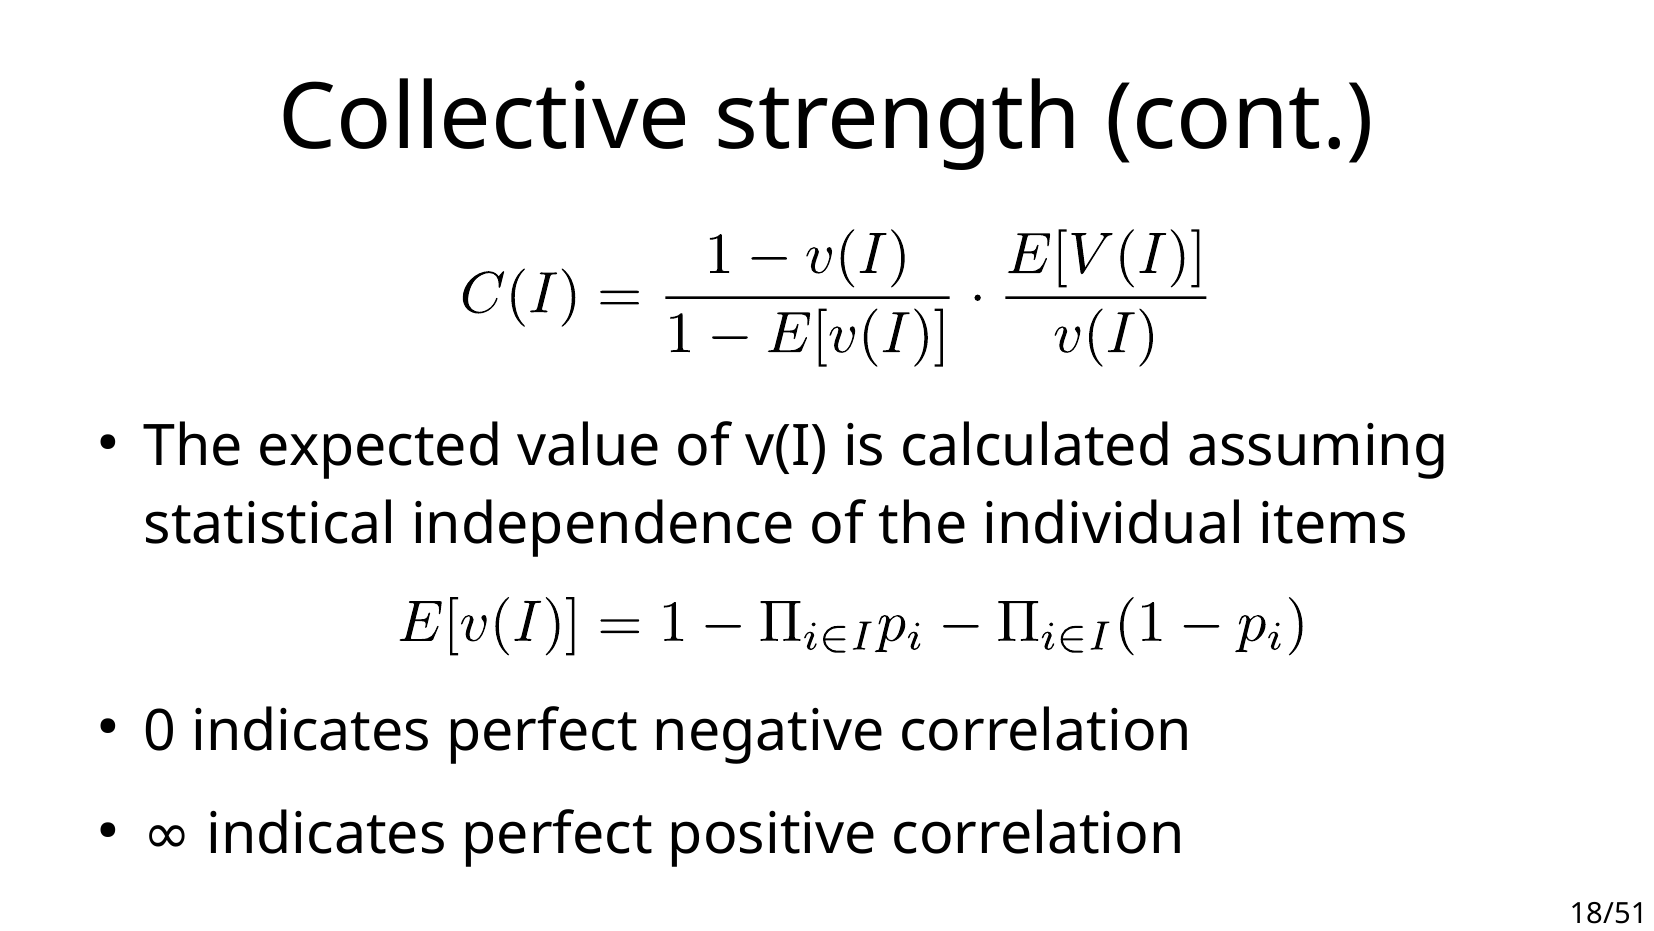

# Collective strength (cont.)
The expected value of v(I) is calculated assuming statistical independence of the individual items
0 indicates perfect negative correlation
∞ indicates perfect positive correlation
18